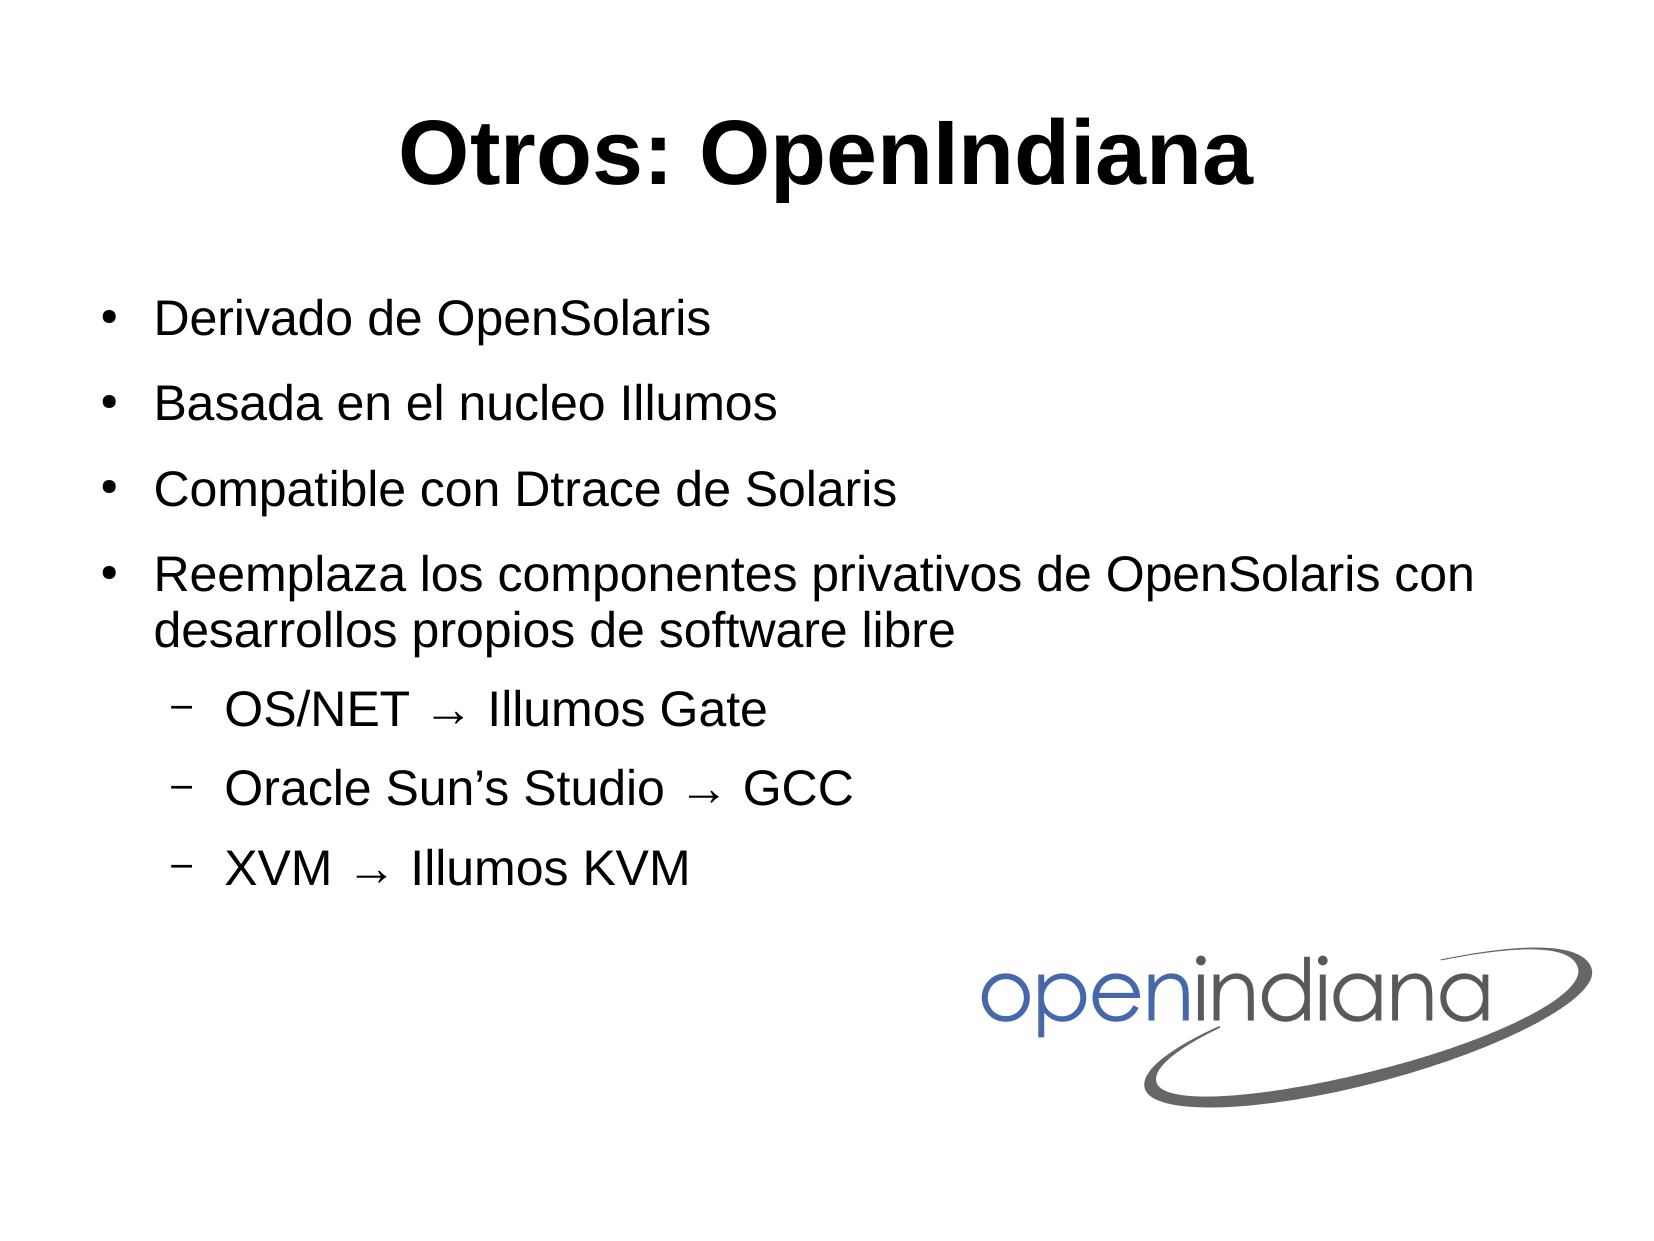

# Otros: OpenIndiana
Derivado de OpenSolaris
Basada en el nucleo Illumos
Compatible con Dtrace de Solaris
Reemplaza los componentes privativos de OpenSolaris con desarrollos propios de software libre
OS/NET → Illumos Gate
Oracle Sun’s Studio → GCC
XVM → Illumos KVM